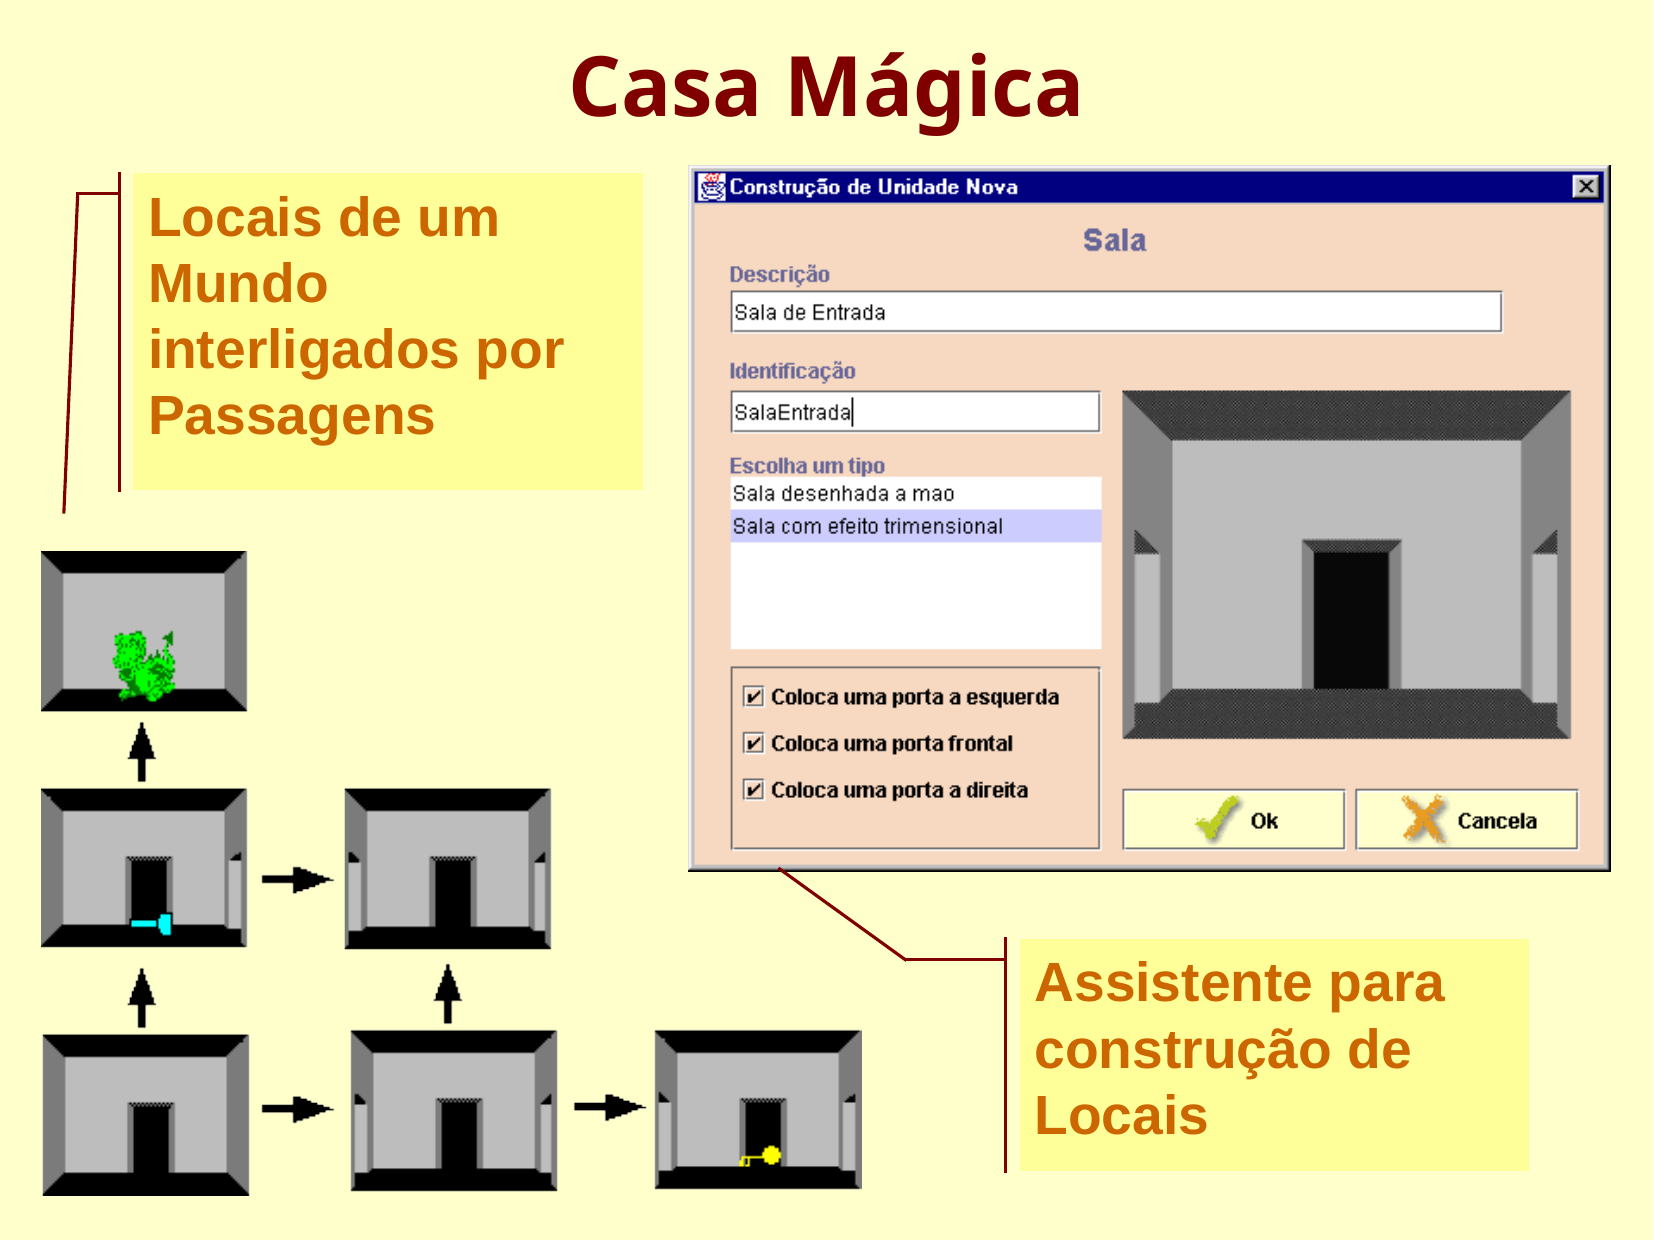

# Casa Mágica
Locais de um Mundo interligados por Passagens
Assistente para construção de Locais